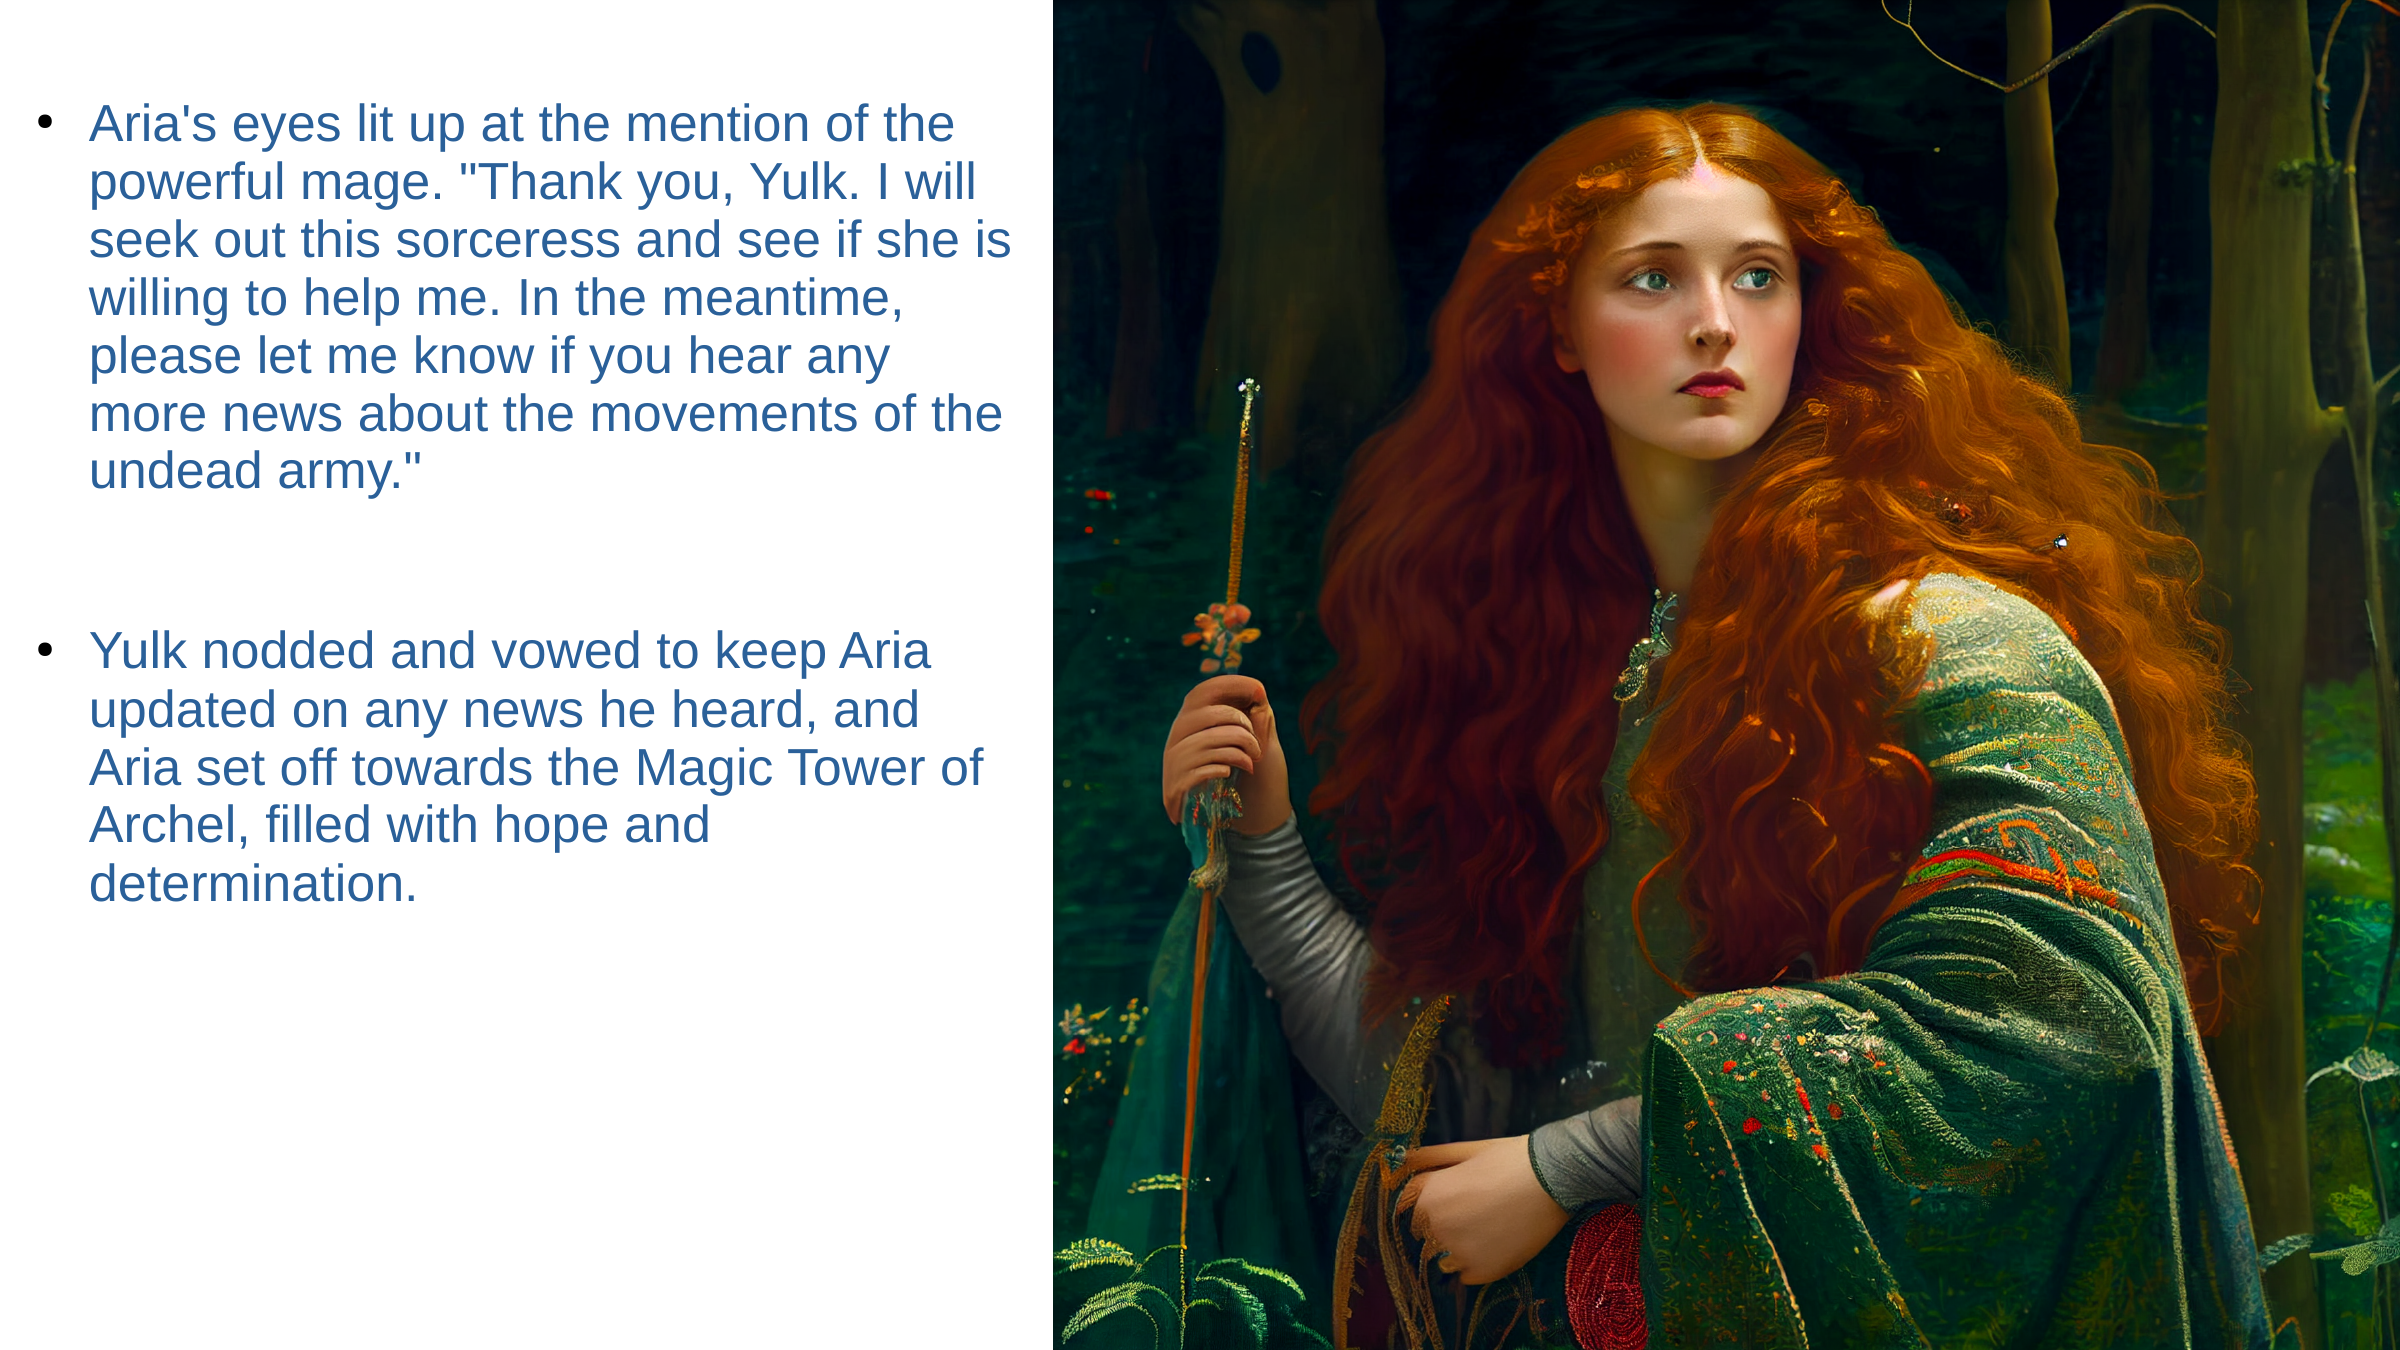

# Aria's eyes lit up at the mention of the powerful mage. "Thank you, Yulk. I will seek out this sorceress and see if she is willing to help me. In the meantime, please let me know if you hear any more news about the movements of the undead army."
Yulk nodded and vowed to keep Aria updated on any news he heard, and Aria set off towards the Magic Tower of Archel, filled with hope and determination.